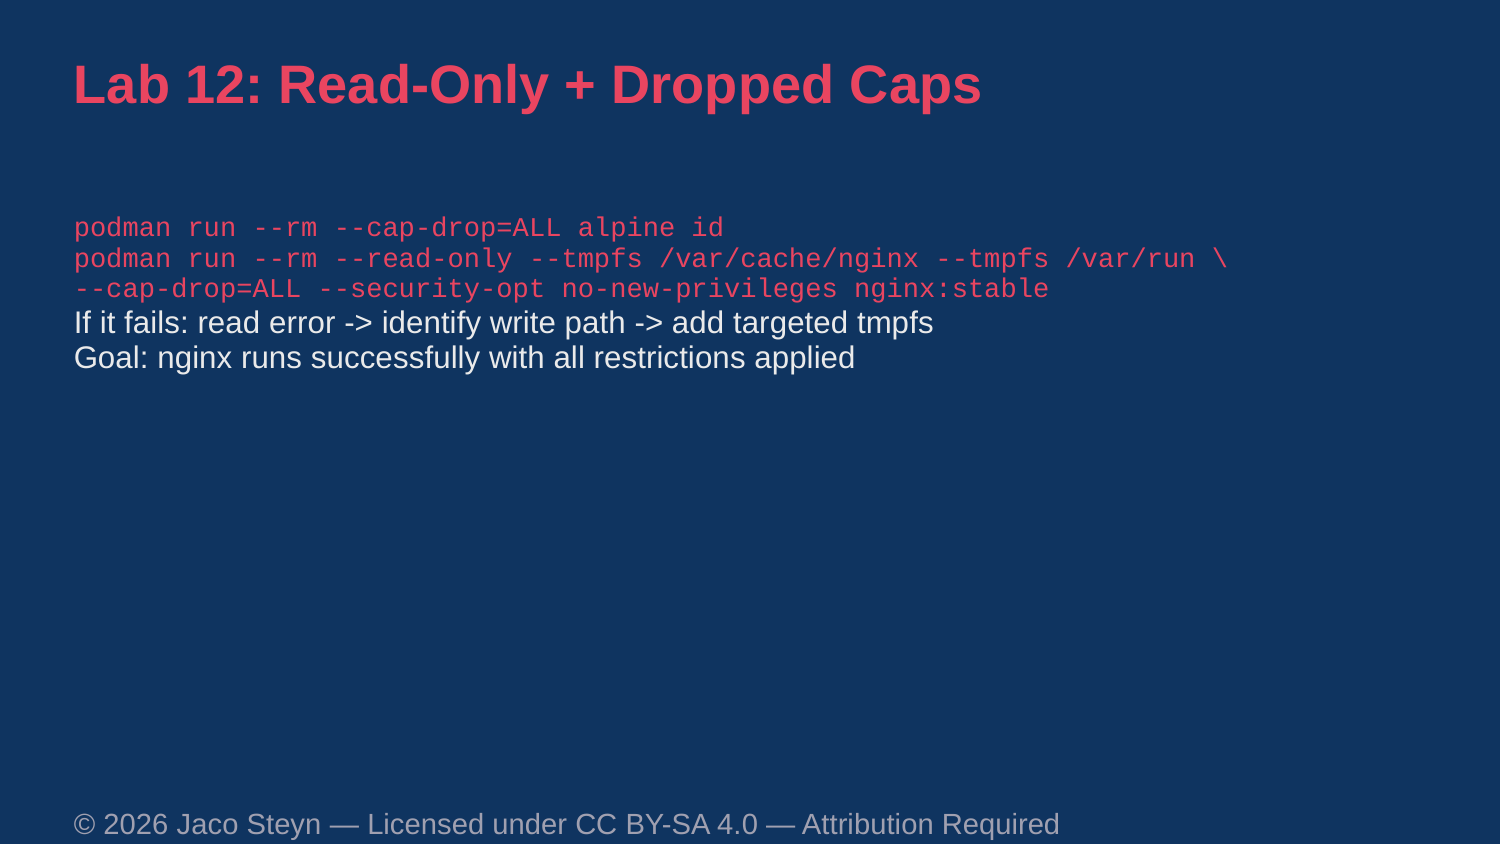

Lab 12: Read-Only + Dropped Caps
podman run --rm --cap-drop=ALL alpine id
podman run --rm --read-only --tmpfs /var/cache/nginx --tmpfs /var/run \
--cap-drop=ALL --security-opt no-new-privileges nginx:stable
If it fails: read error -> identify write path -> add targeted tmpfs
Goal: nginx runs successfully with all restrictions applied
© 2026 Jaco Steyn — Licensed under CC BY-SA 4.0 — Attribution Required